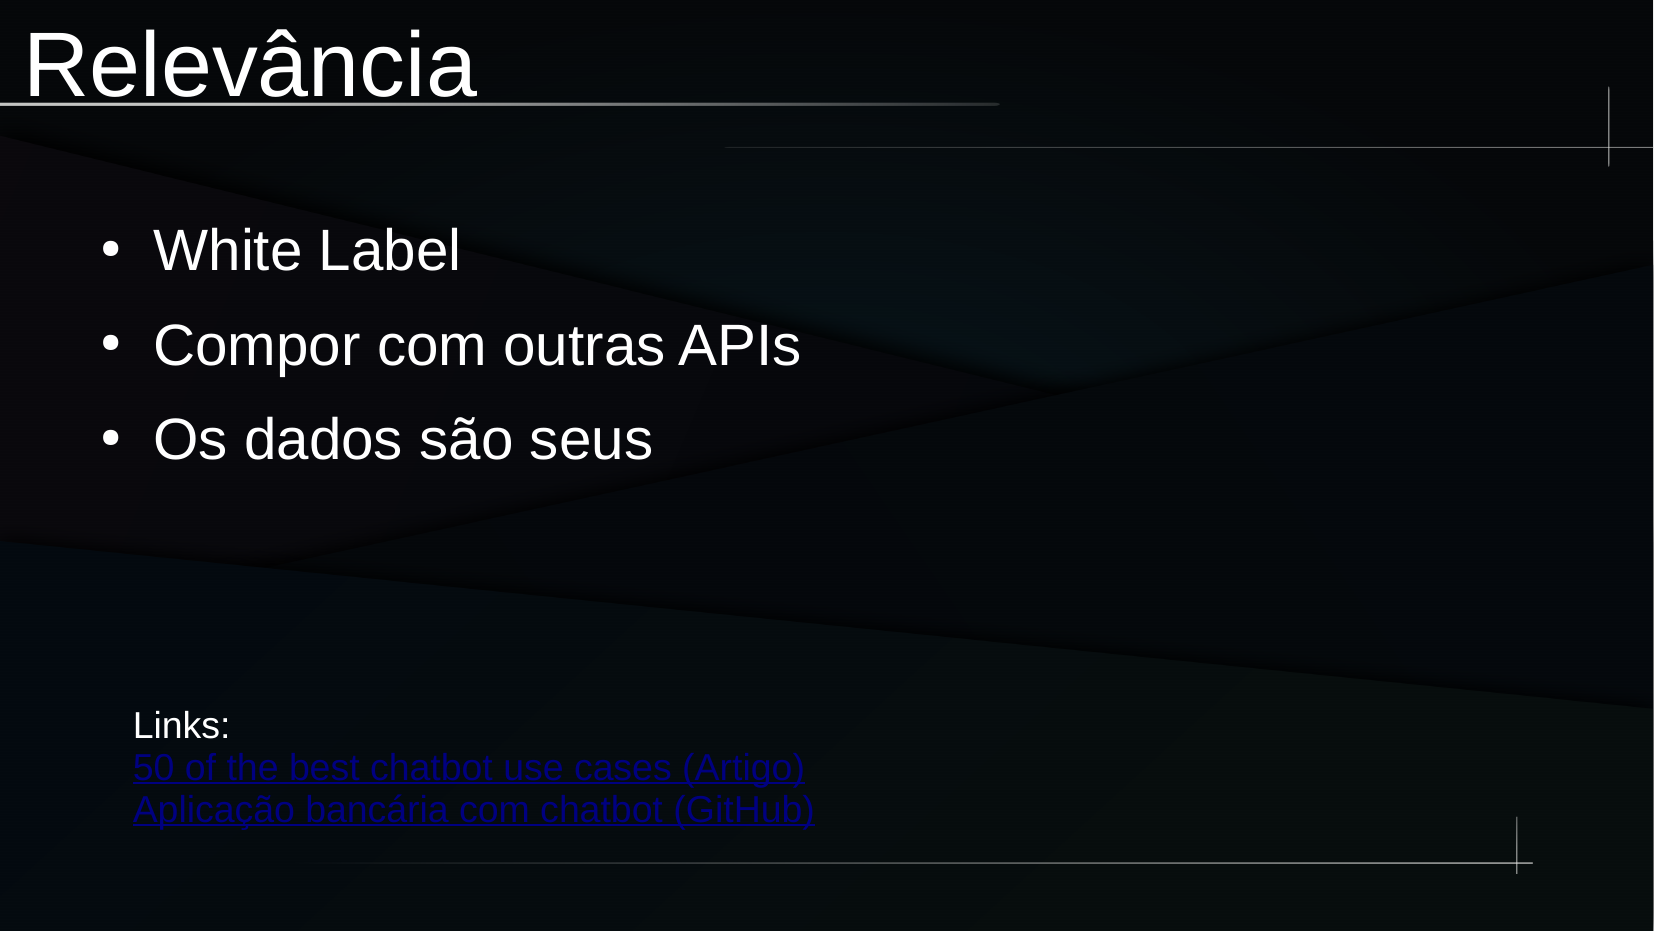

# Relevância
White Label
Compor com outras APIs
Os dados são seus
Links:
50 of the best chatbot use cases (Artigo)
Aplicação bancária com chatbot (GitHub)